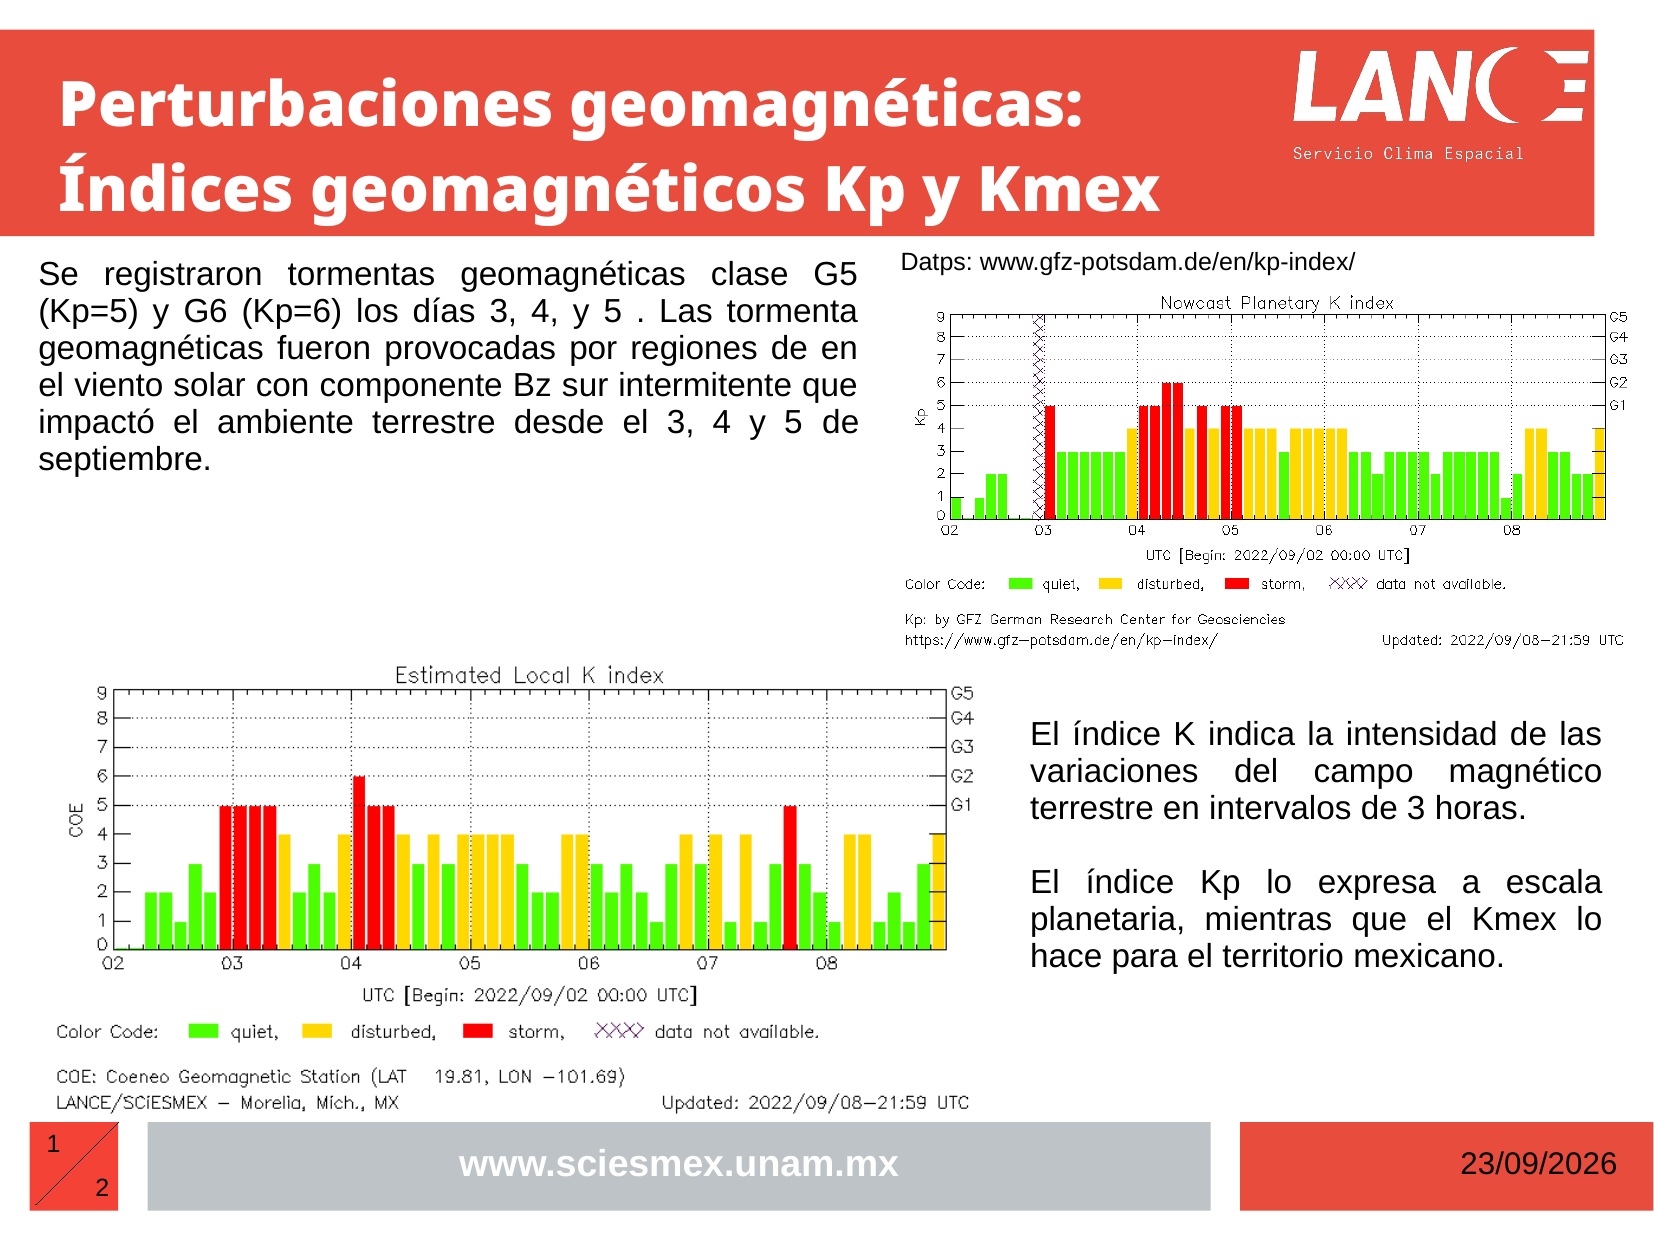

# Perturbaciones geomagnéticas: Índices geomagnéticos Kp y Kmex
Datps: www.gfz-potsdam.de/en/kp-index/
Se registraron tormentas geomagnéticas clase G5 (Kp=5) y G6 (Kp=6) los días 3, 4, y 5 . Las tormenta geomagnéticas fueron provocadas por regiones de en el viento solar con componente Bz sur intermitente que impactó el ambiente terrestre desde el 3, 4 y 5 de septiembre.
El índice K indica la intensidad de las variaciones del campo magnético terrestre en intervalos de 3 horas.
El índice Kp lo expresa a escala planetaria, mientras que el Kmex lo hace para el territorio mexicano.
www.sciesmex.unam.mx
2